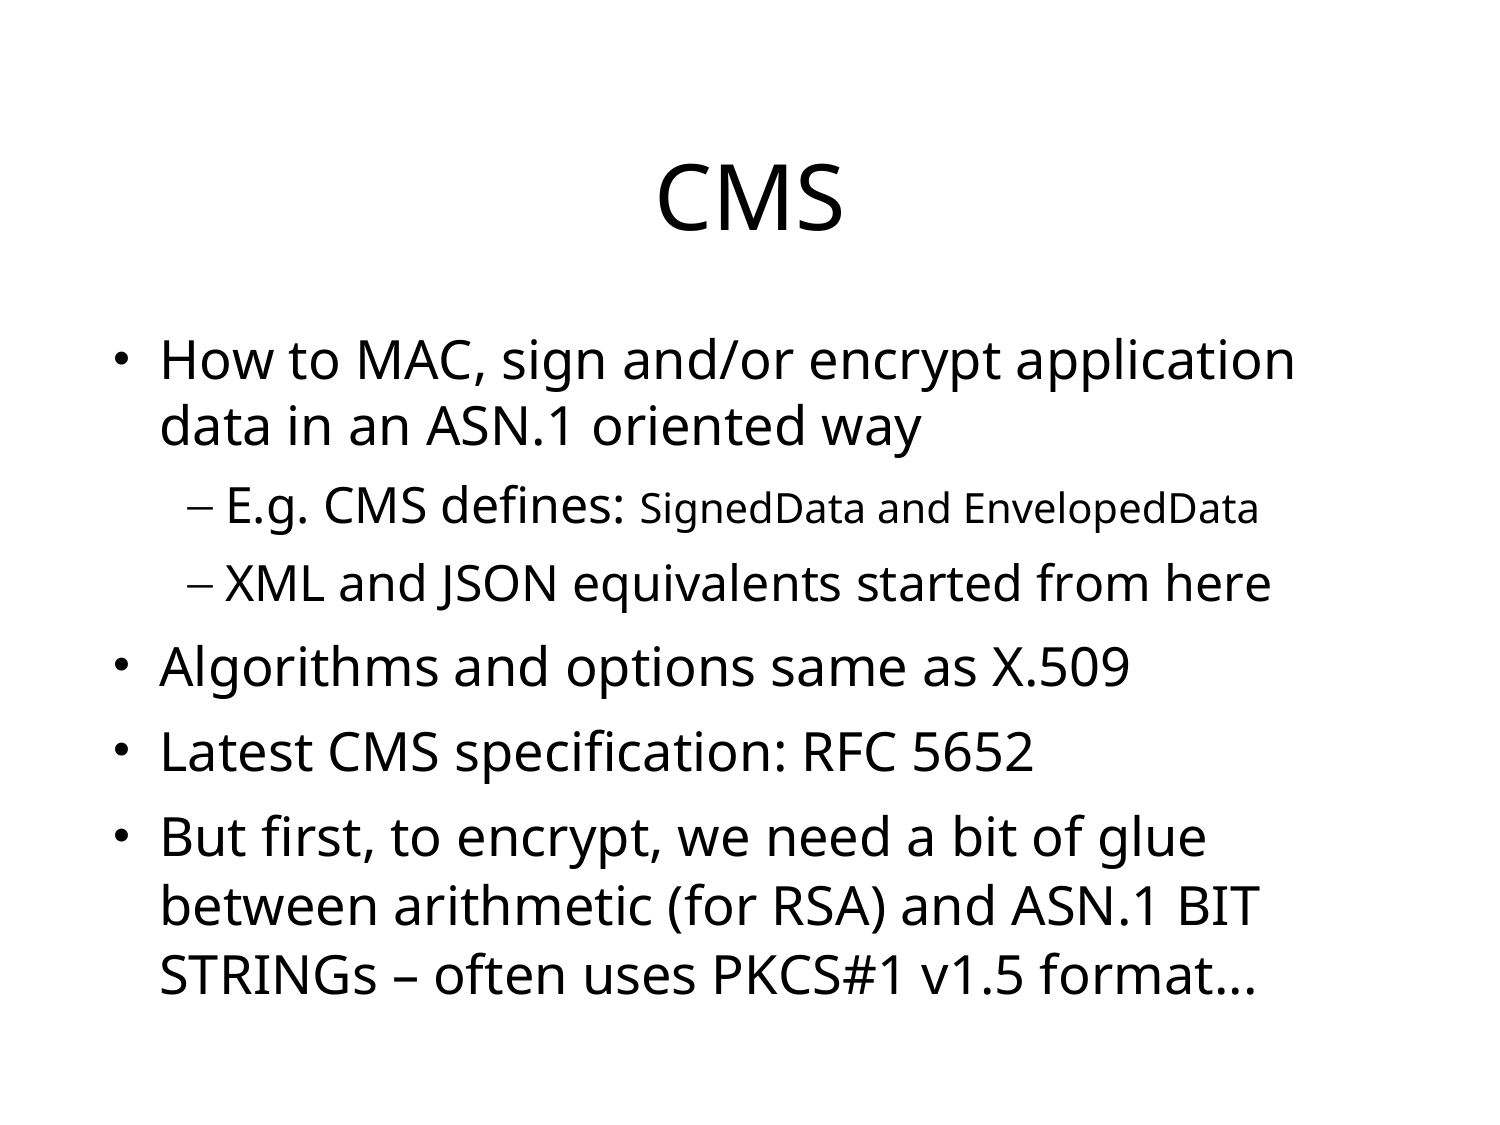

CMS
How to MAC, sign and/or encrypt application data in an ASN.1 oriented way
E.g. CMS defines: SignedData and EnvelopedData
XML and JSON equivalents started from here
Algorithms and options same as X.509
Latest CMS specification: RFC 5652
But first, to encrypt, we need a bit of glue between arithmetic (for RSA) and ASN.1 BIT STRINGs – often uses PKCS#1 v1.5 format...